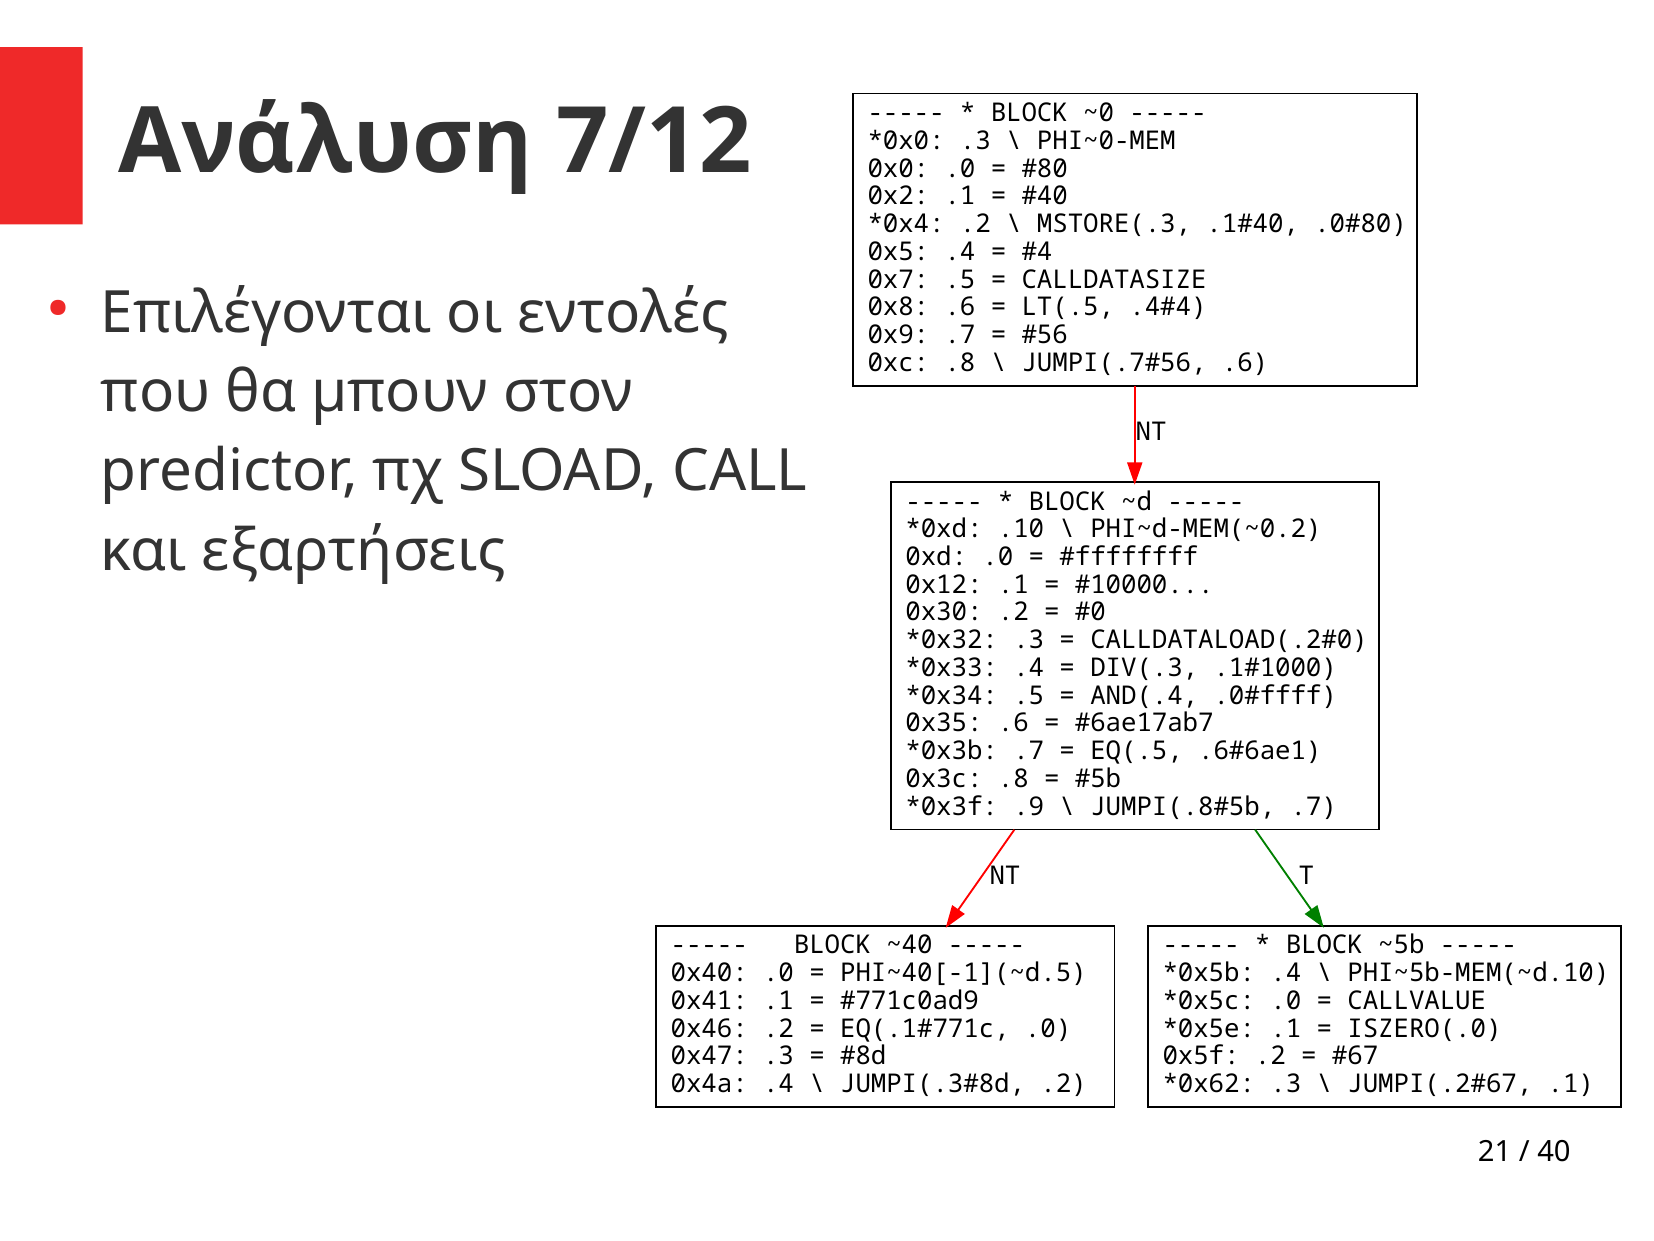

# Ανάλυση 7/12
Επιλέγονται οι εντολές που θα μπουν στον predictor, πχ SLOAD, CALL και εξαρτήσεις
21